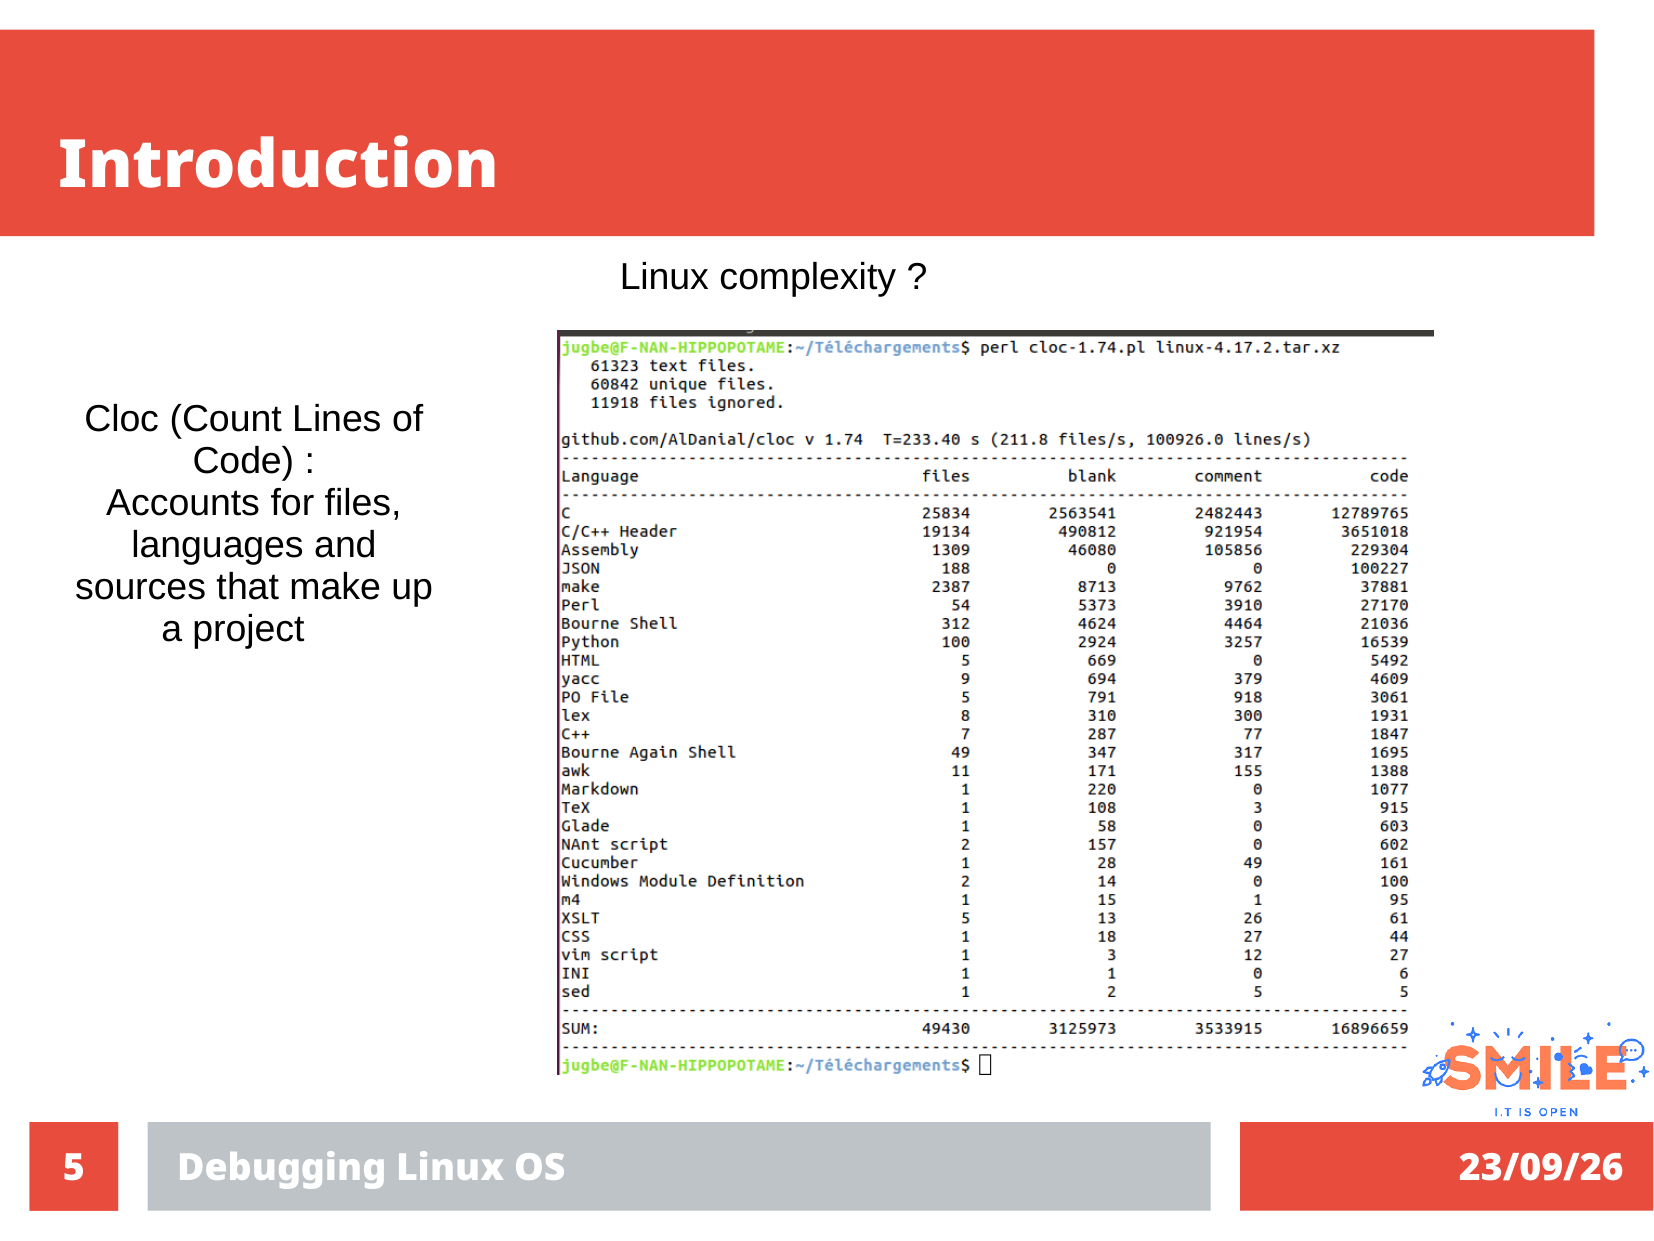

# Introduction
Linux complexity ?
Cloc (Count Lines of Code) :
Accounts for files, languages and sources that make up a project
5
Debugging Linux OS